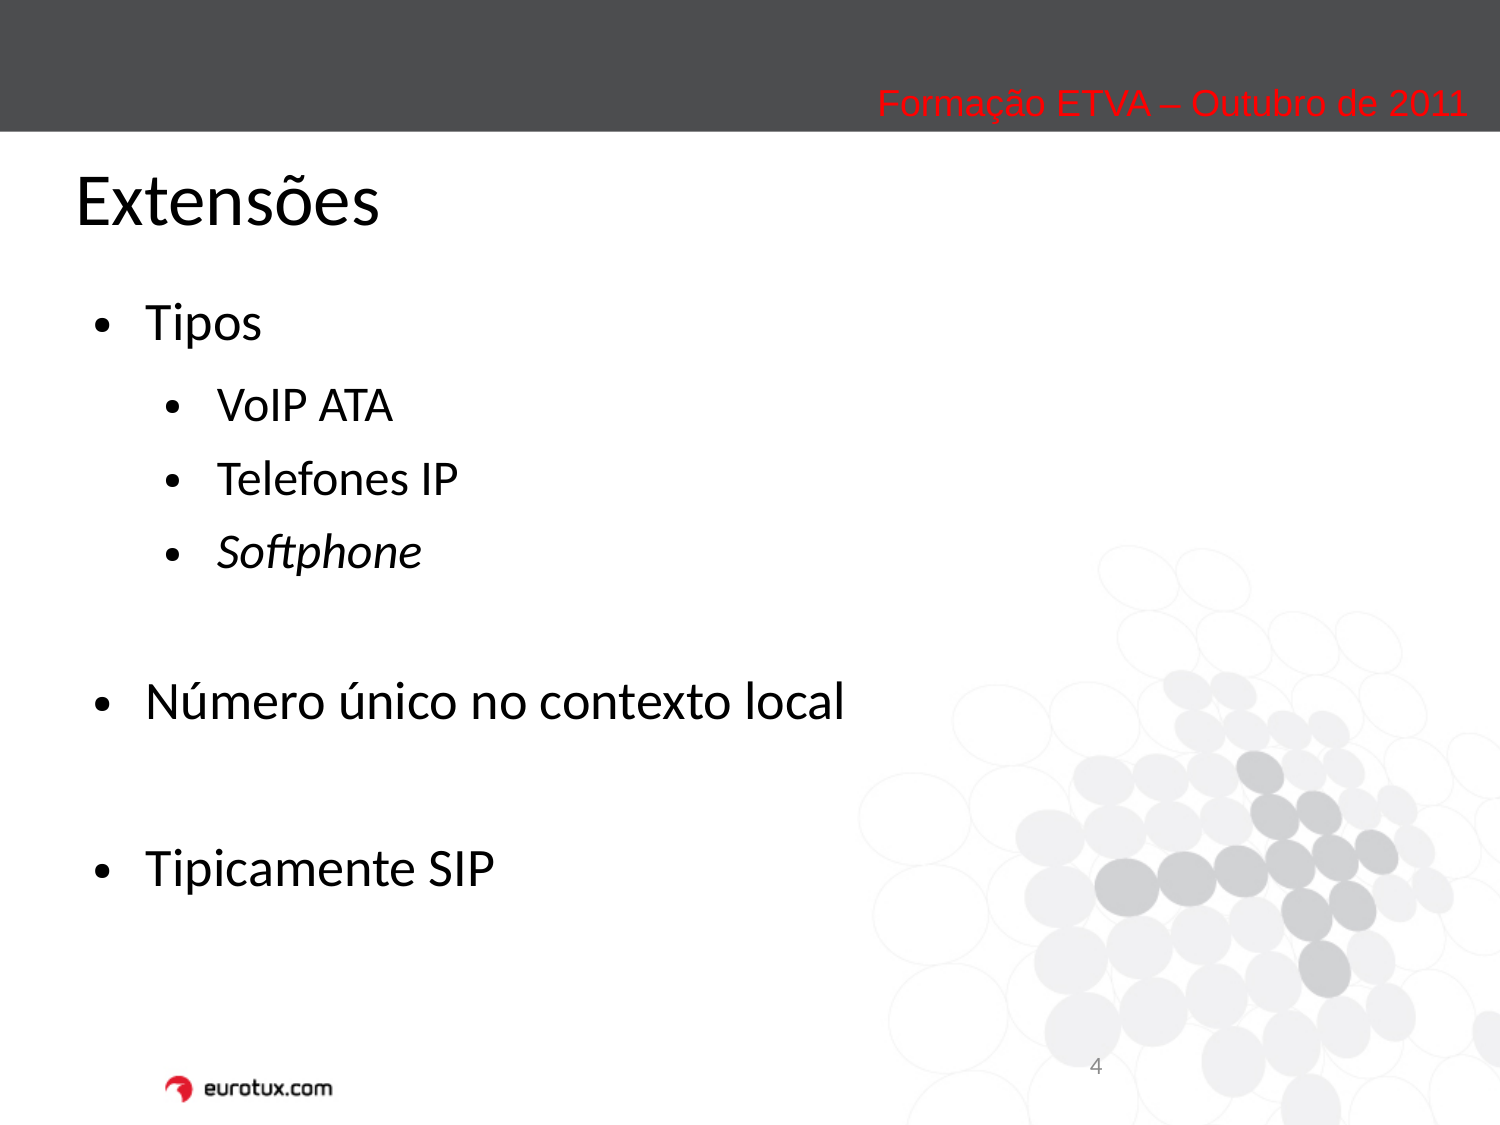

# Extensões
Tipos
VoIP ATA
Telefones IP
Softphone
Número único no contexto local
Tipicamente SIP
4